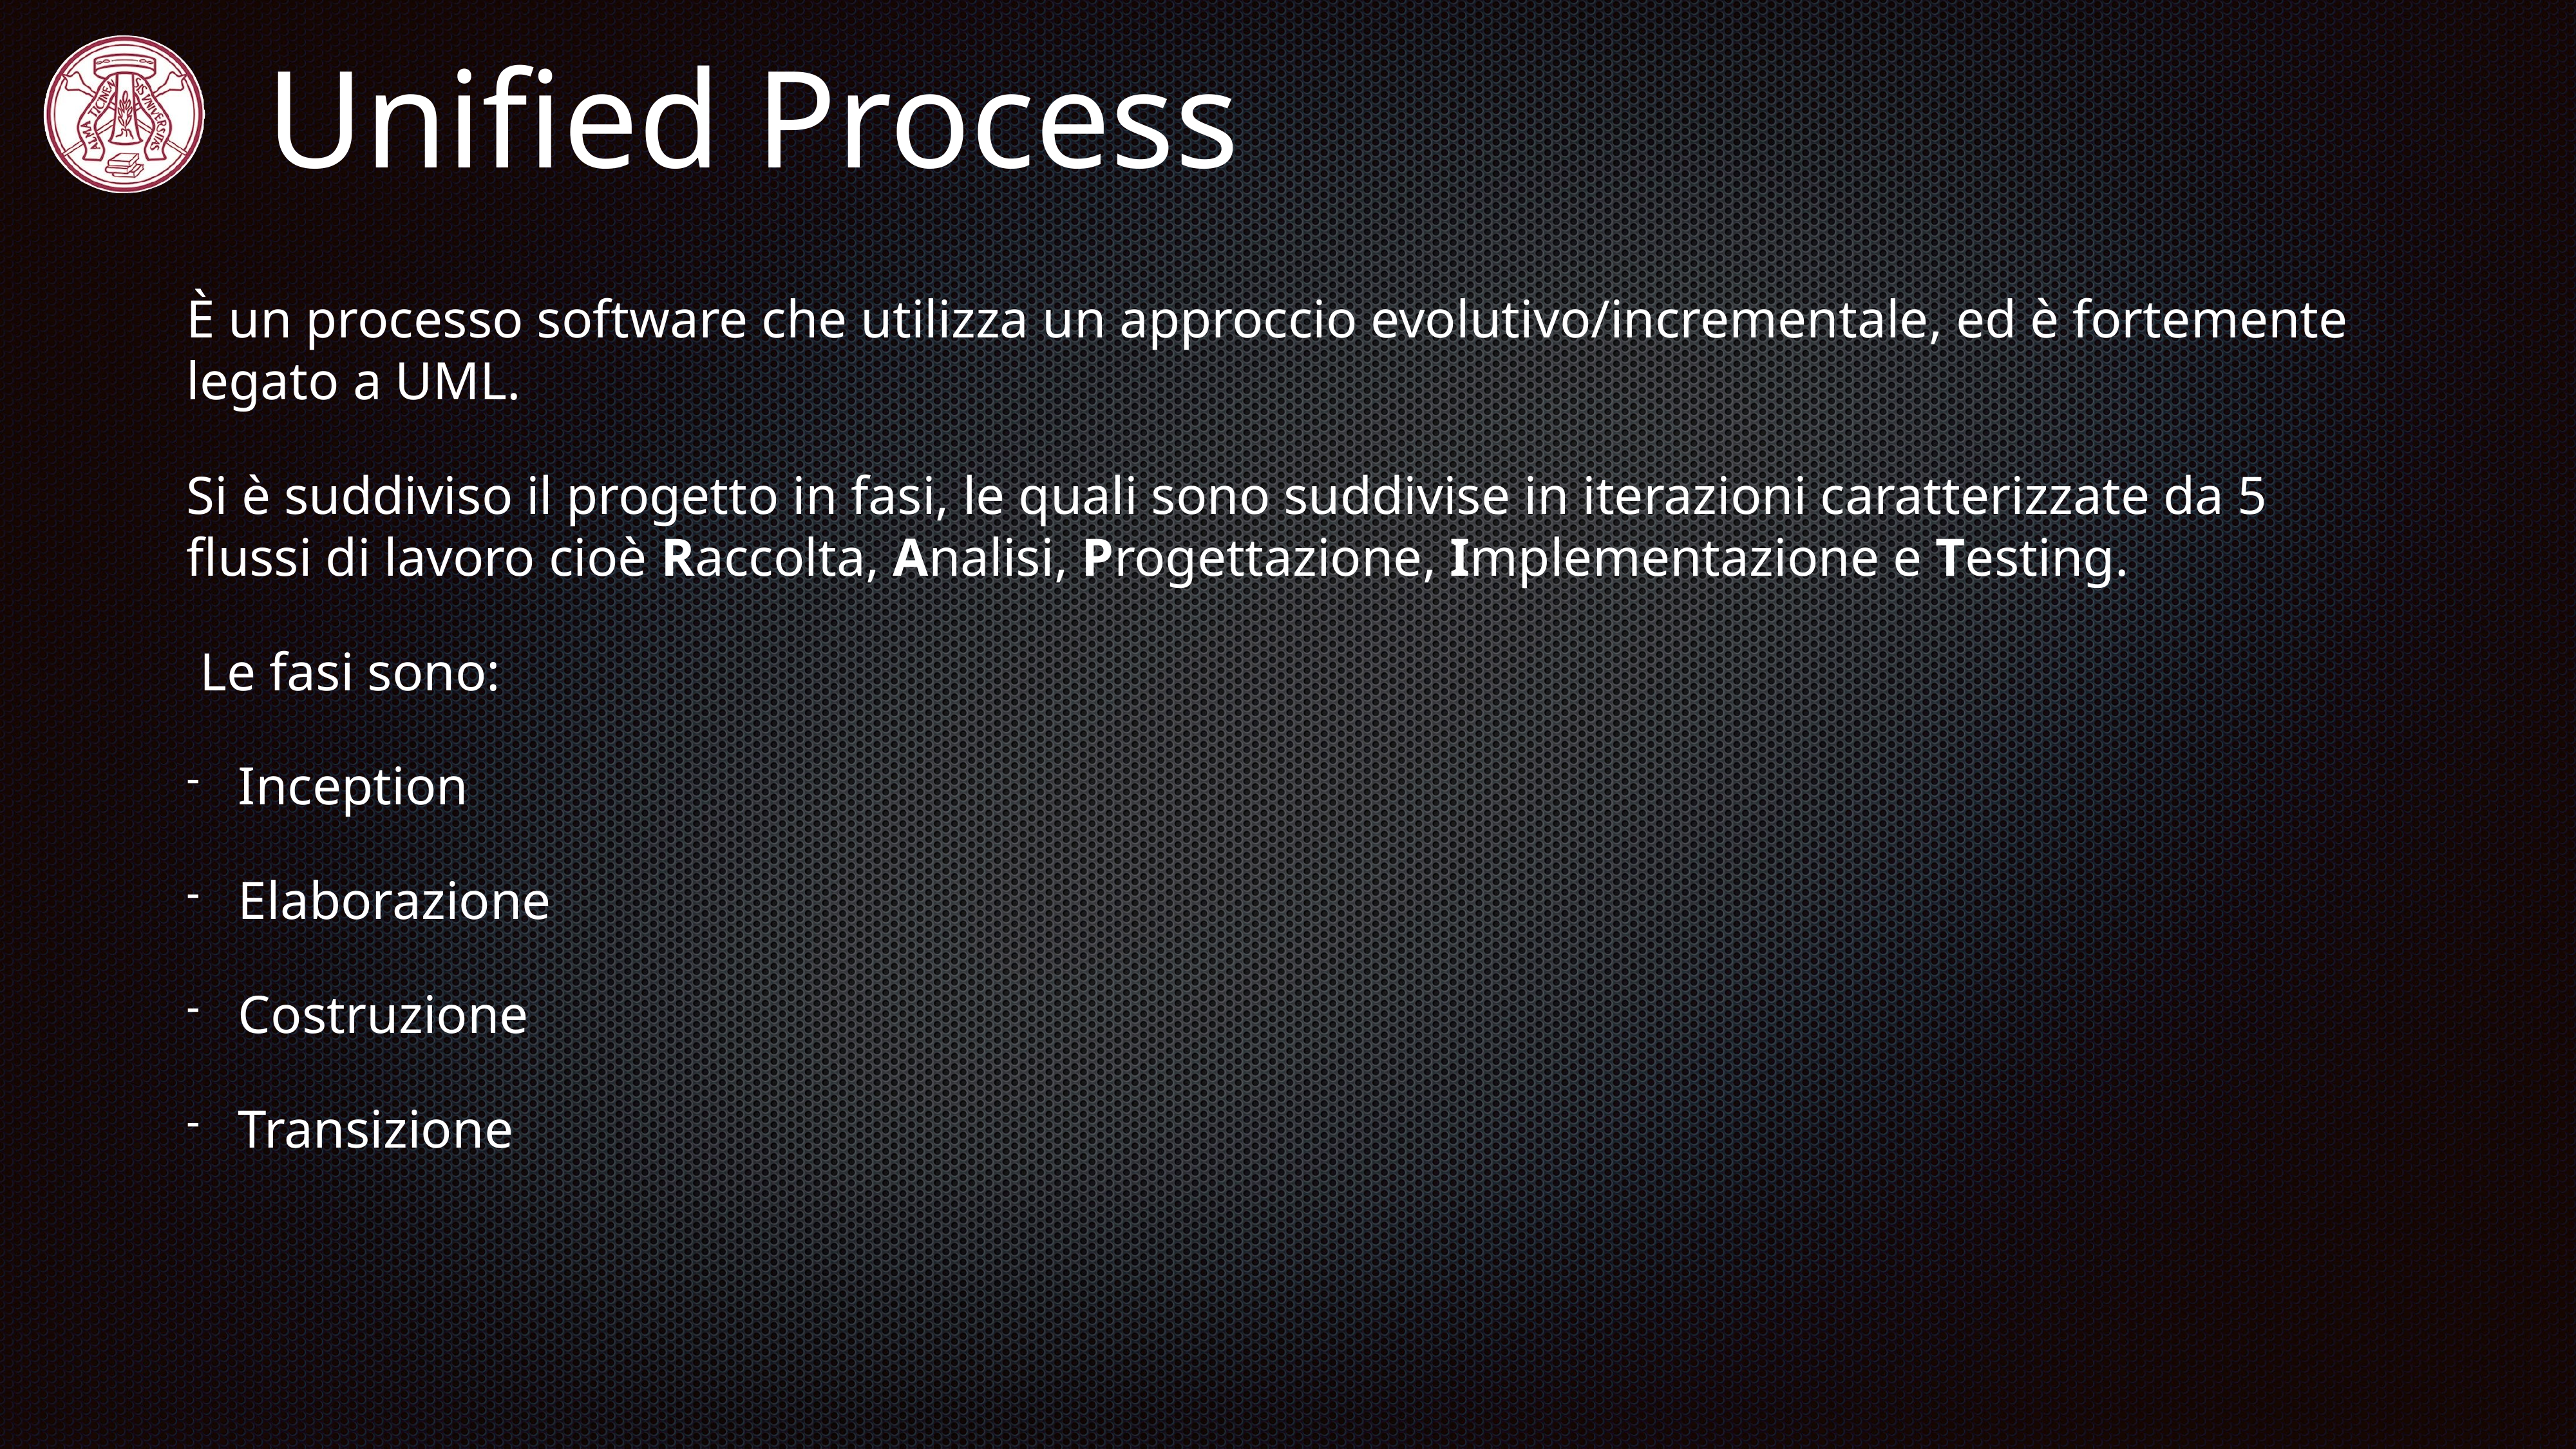

# Unified Process
È un processo software che utilizza un approccio evolutivo/incrementale, ed è fortemente legato a UML.
Si è suddiviso il progetto in fasi, le quali sono suddivise in iterazioni caratterizzate da 5 flussi di lavoro cioè Raccolta, Analisi, Progettazione, Implementazione e Testing.
 Le fasi sono:
Inception
Elaborazione
Costruzione
Transizione